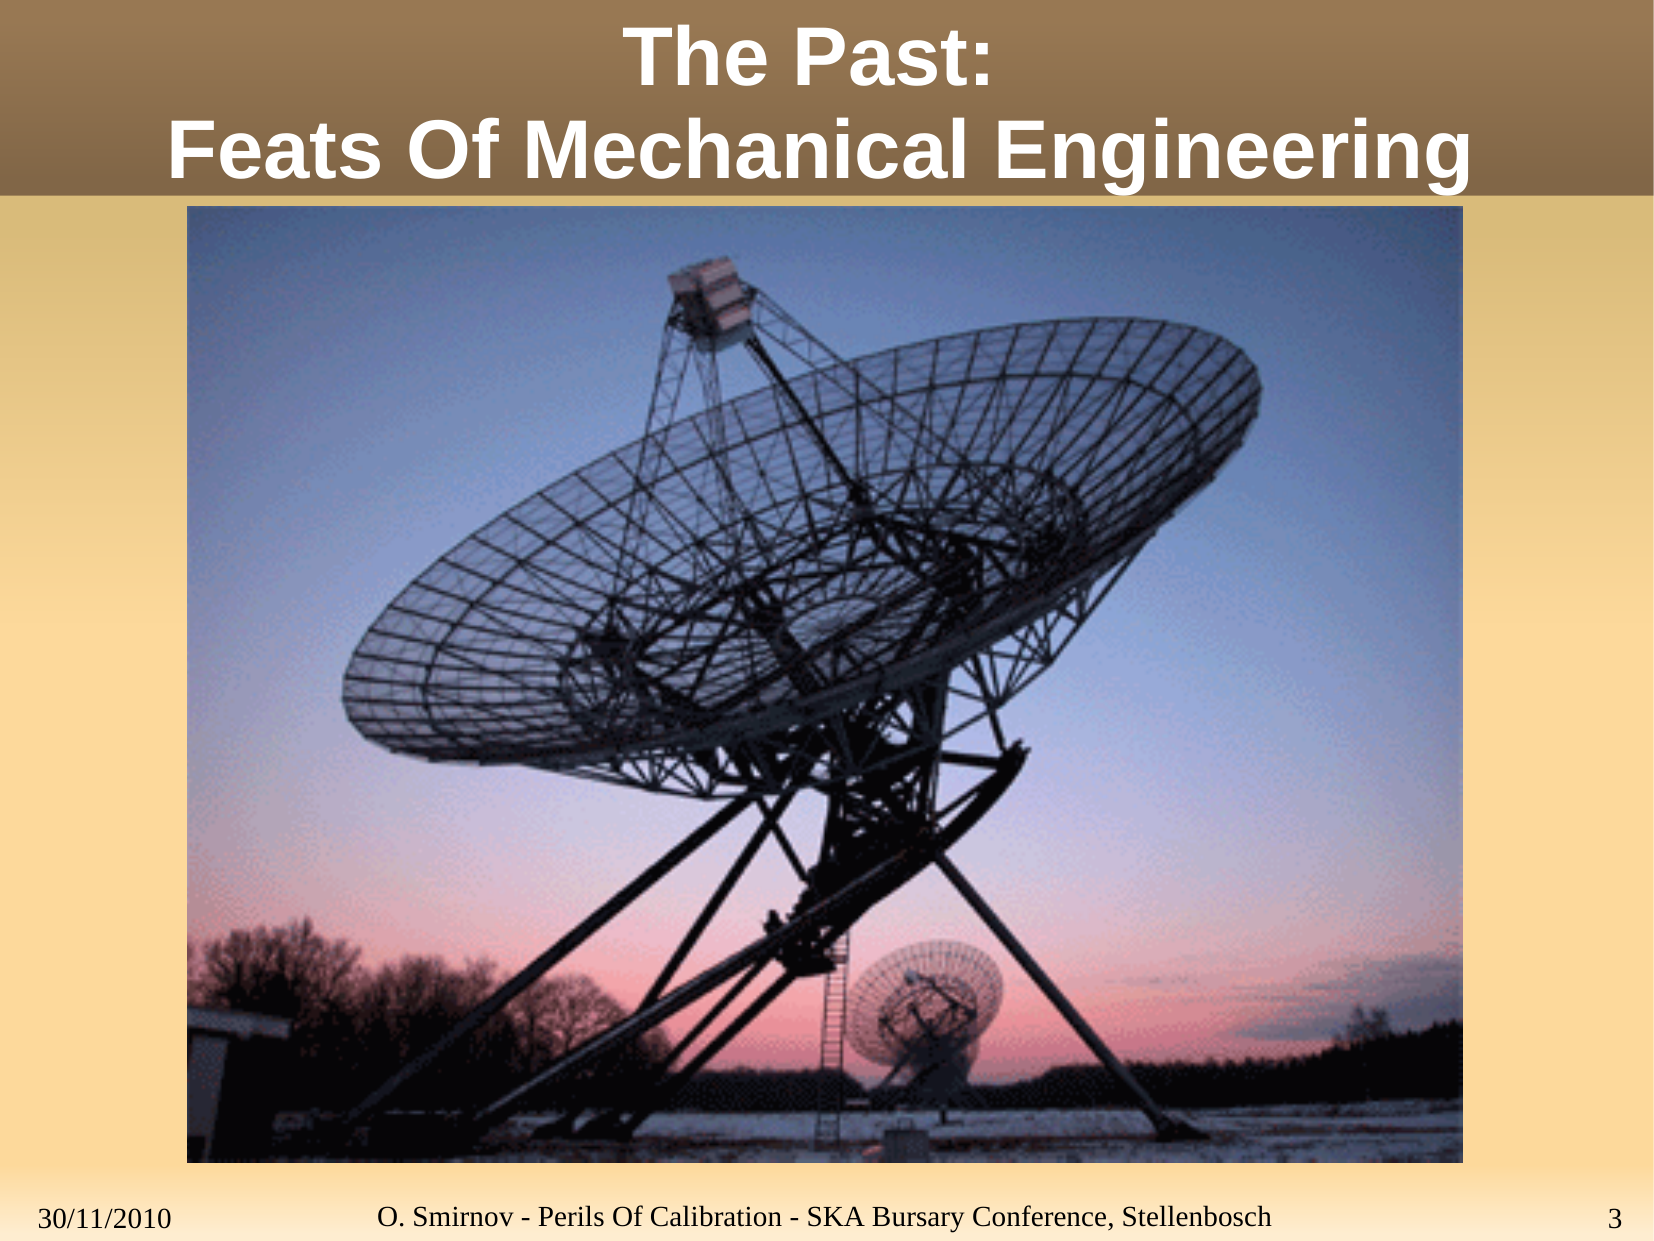

# The Past: Feats Of Mechanical Engineering
O. Smirnov - Perils Of Calibration - SKA Bursary Conference, Stellenbosch
30/11/2010
3